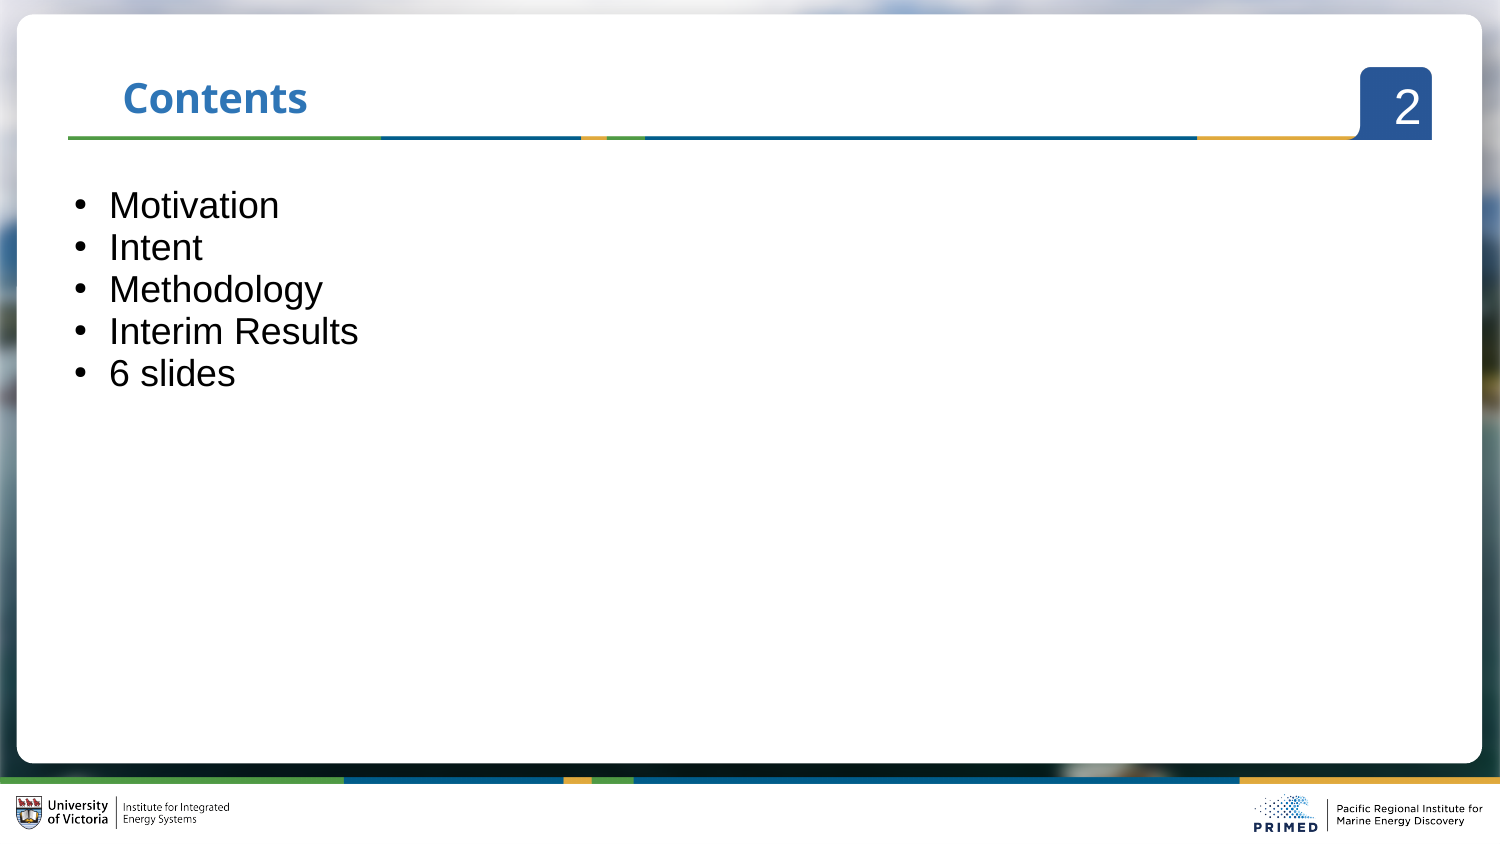

# Contents
Motivation
Intent
Methodology
Interim Results
6 slides